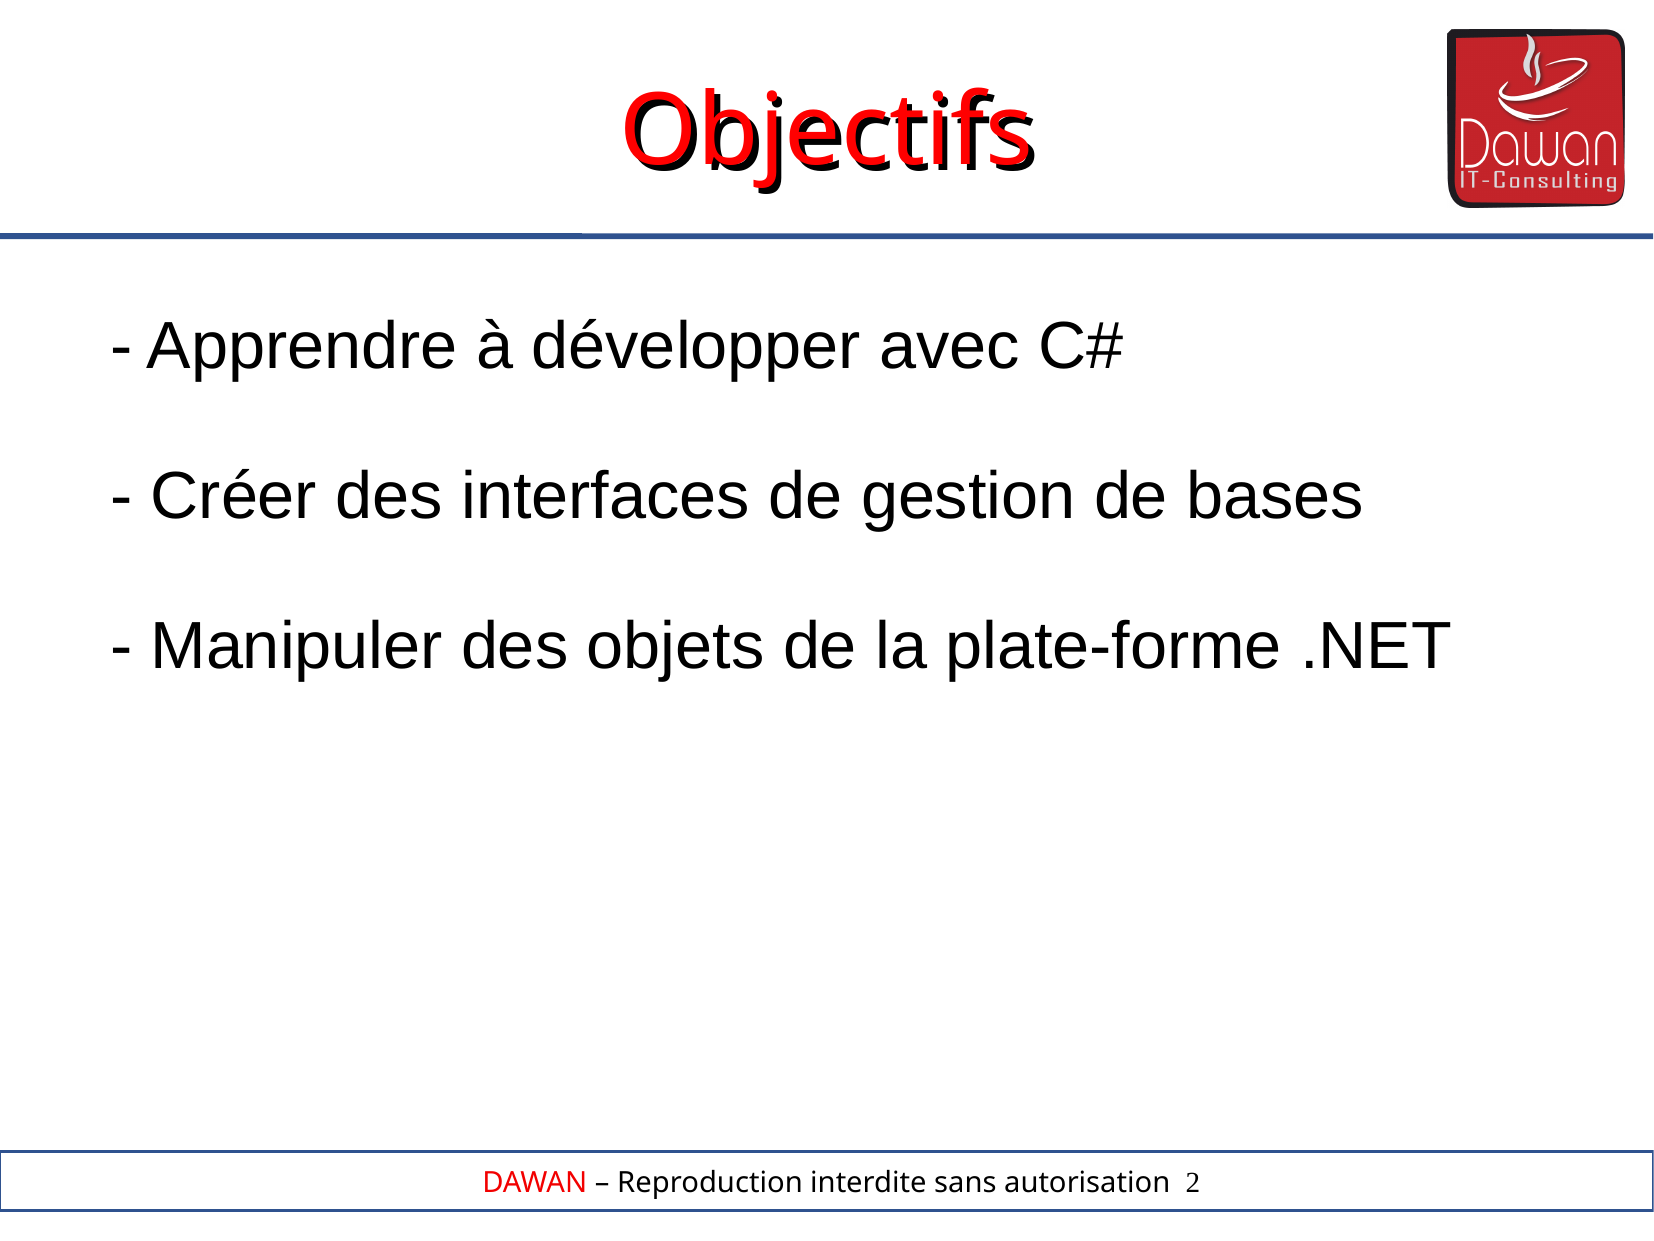

Objectifs
- Apprendre à développer avec C#
- Créer des interfaces de gestion de bases
- Manipuler des objets de la plate-forme .NET